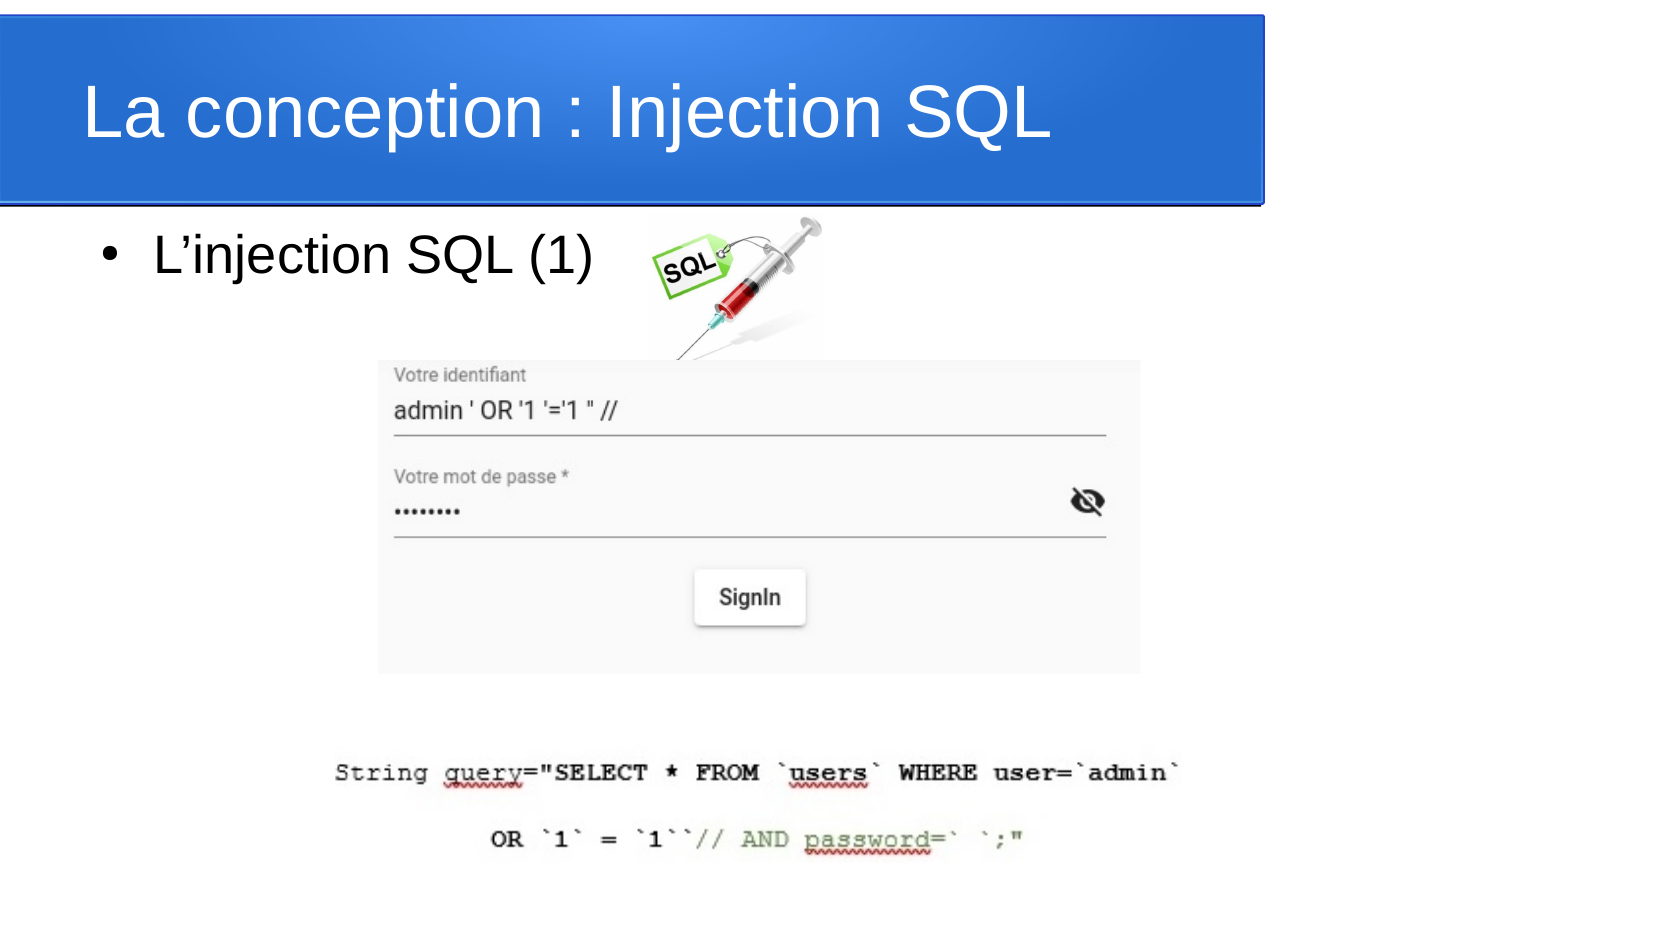

# La conception : Injection SQL
L’injection SQL (1)